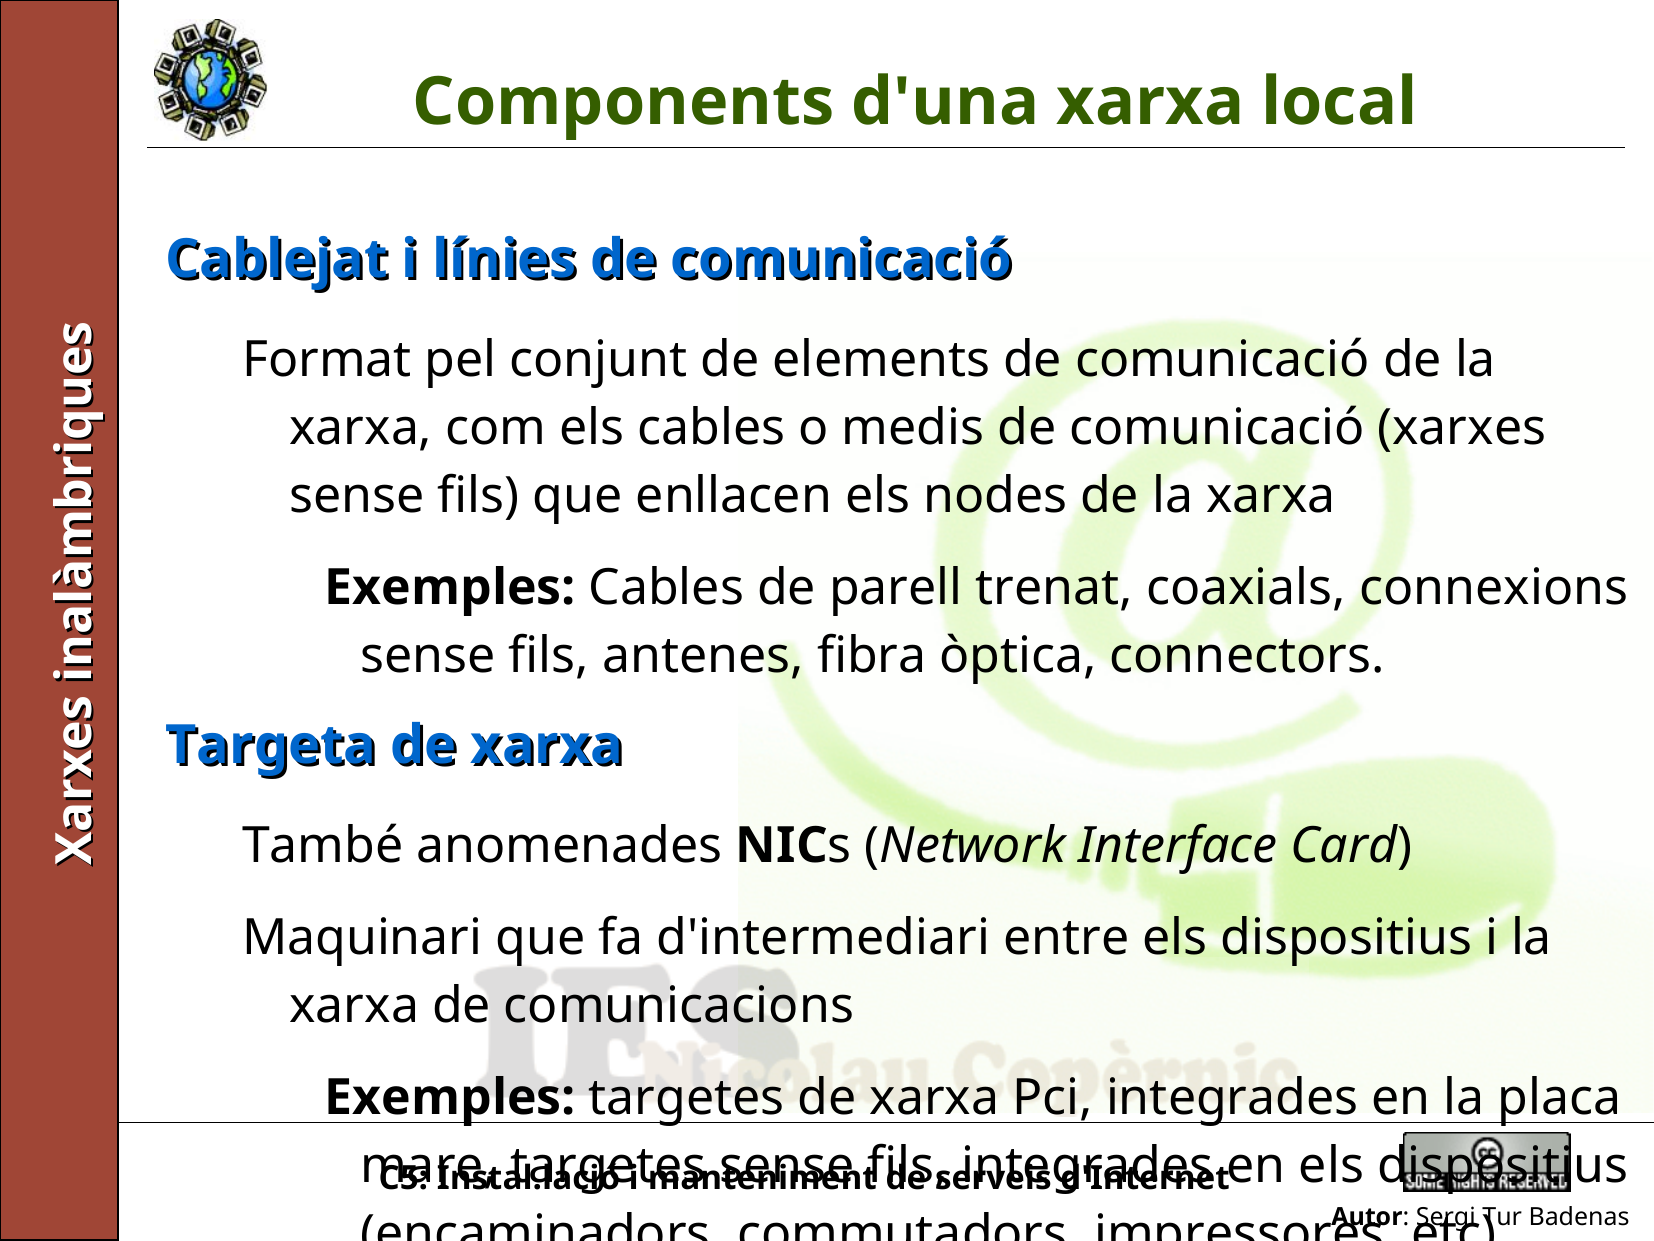

# Components d'una xarxa local
Cablejat i línies de comunicació
Format pel conjunt de elements de comunicació de la xarxa, com els cables o medis de comunicació (xarxes sense fils) que enllacen els nodes de la xarxa
Exemples: Cables de parell trenat, coaxials, connexions sense fils, antenes, fibra òptica, connectors.
Targeta de xarxa
També anomenades NICs (Network Interface Card)
Maquinari que fa d'intermediari entre els dispositius i la xarxa de comunicacions
Exemples: targetes de xarxa Pci, integrades en la placa mare, targetes sense fils, integrades en els dispositius (encaminadors, commutadors, impressores, etc)